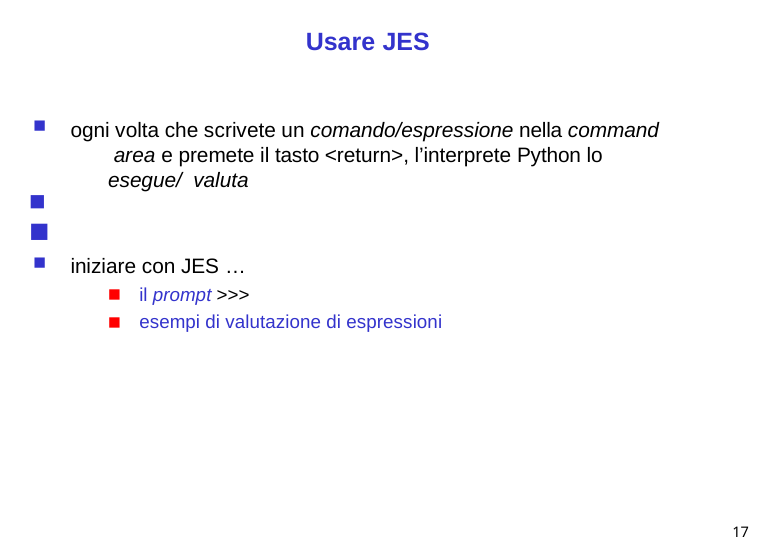

# Usare JES
ogni volta che scrivete un comando/espressione nella command area e premete il tasto <return>, l’interprete Python lo esegue/ valuta
iniziare con JES …
il prompt >>>
esempi di valutazione di espressioni
17